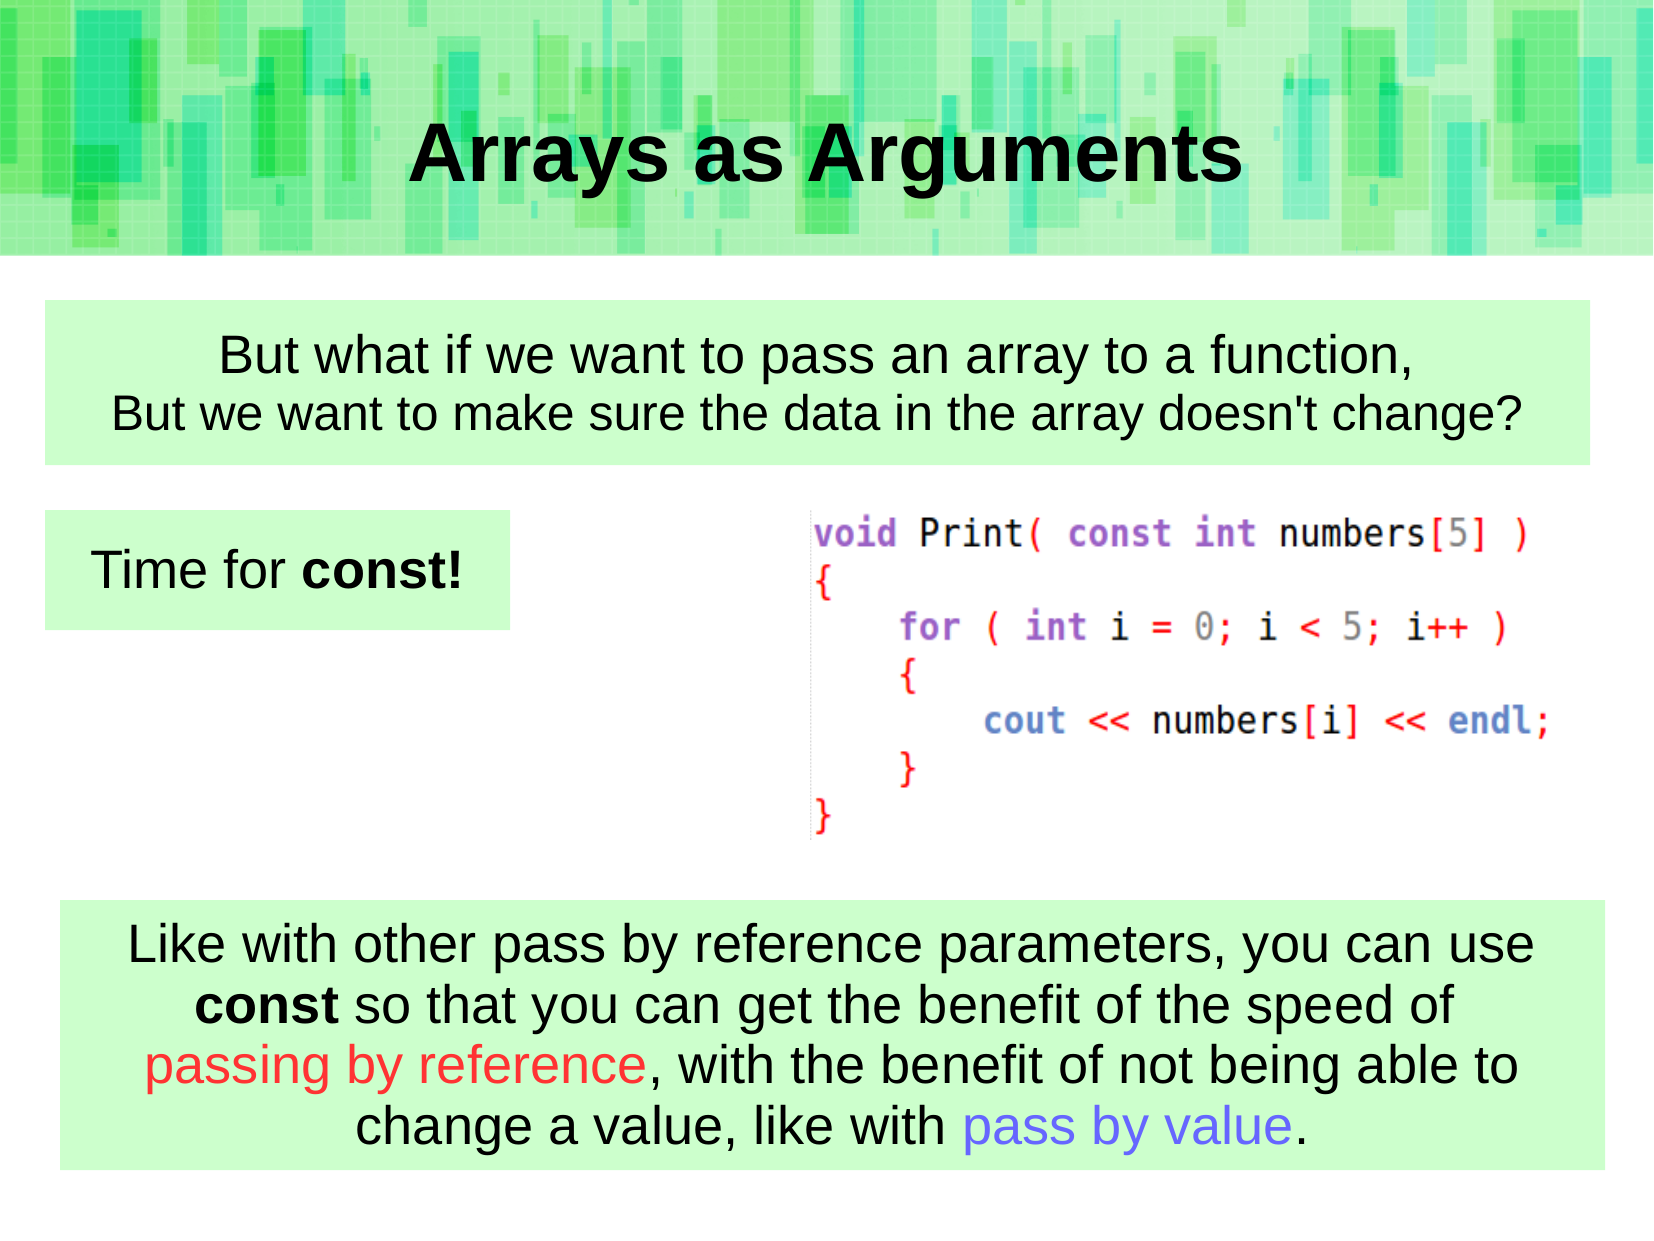

# Arrays as Arguments
But what if we want to pass an array to a function,
But we want to make sure the data in the array doesn't change?
Time for const!
Like with other pass by reference parameters, you can use const so that you can get the benefit of the speed of
passing by reference, with the benefit of not being able to change a value, like with pass by value.